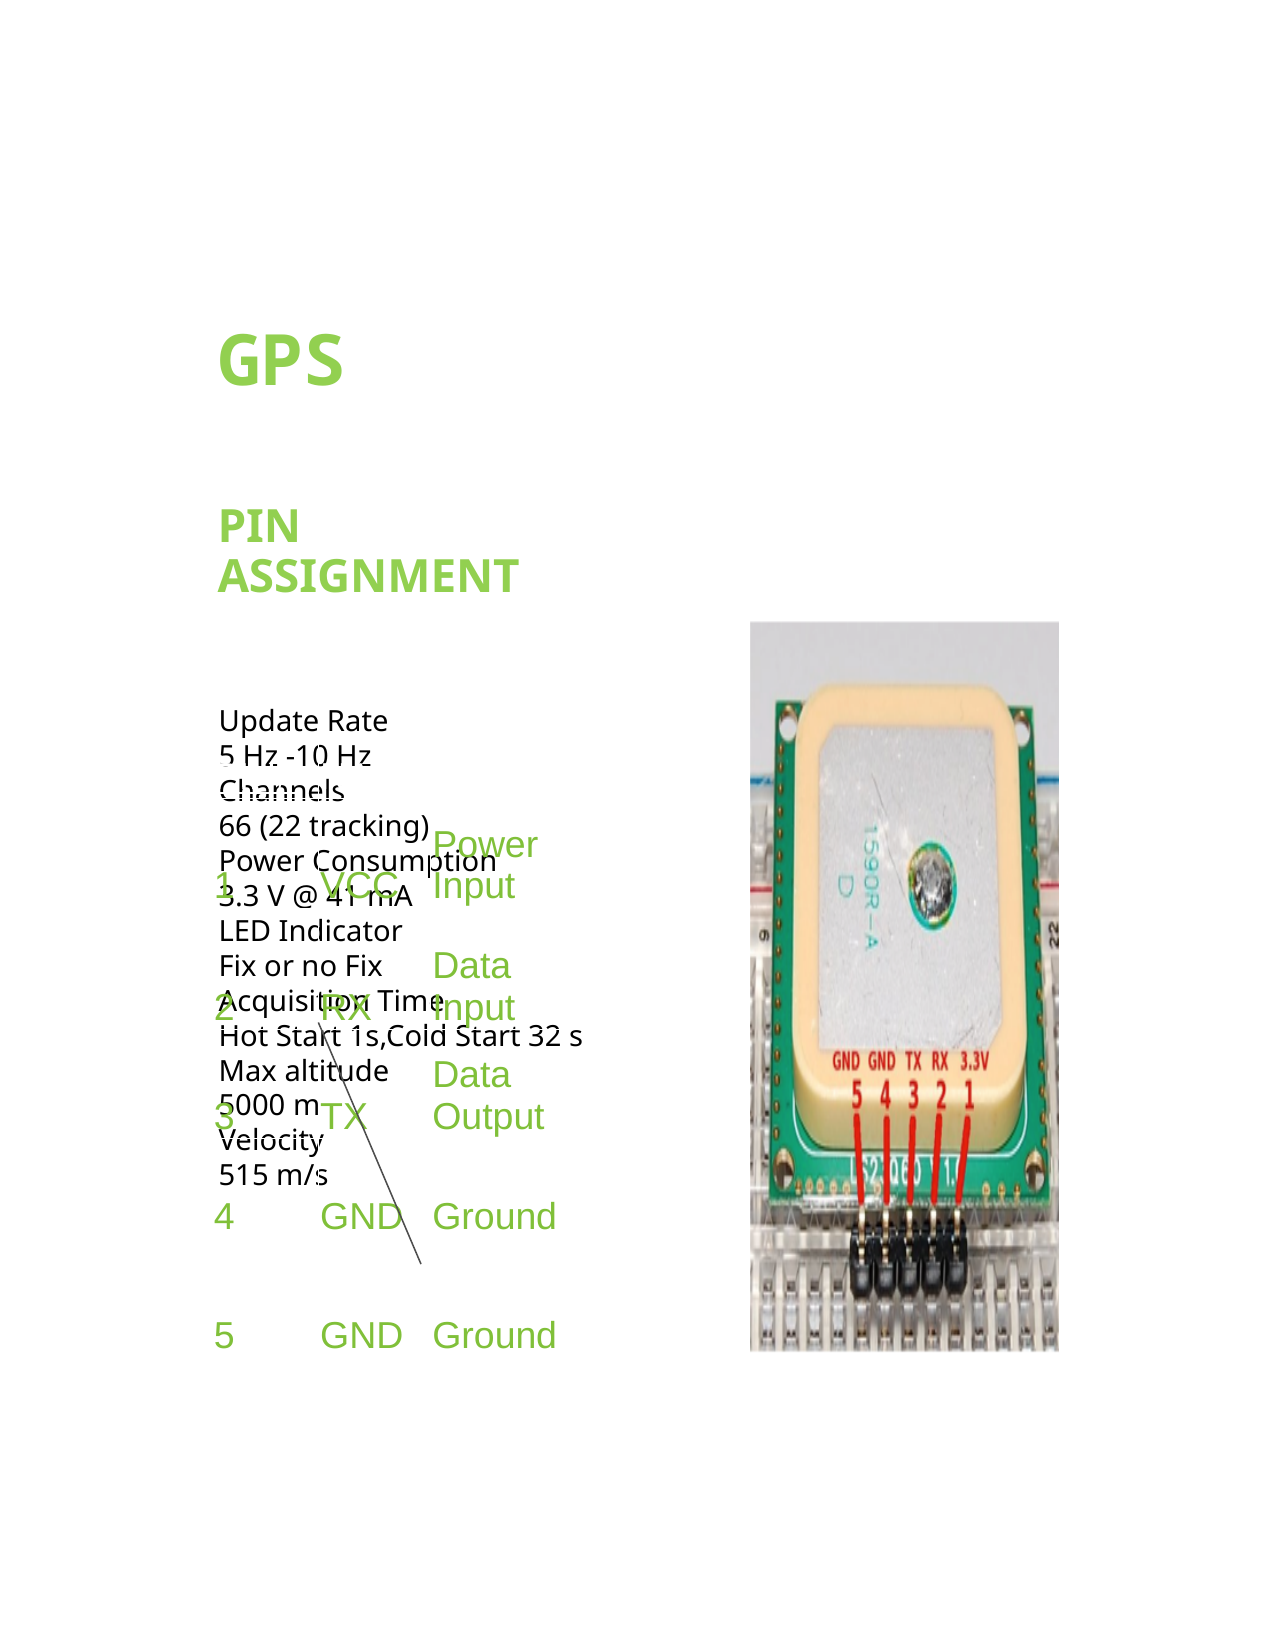

# GPS
PIN ASSIGNMENT
Update Rate
5 Hz -10 Hz
Channels
66 (22 tracking)
Power Consumption
3.3 V @ 41 mA
LED Indicator
Fix or no Fix
Acquisition Time
Hot Start 1s,Cold Start 32 s
Max altitude
5000 m
Velocity
515 m/s
| PIN# | NAME | DESCRIPTION |
| --- | --- | --- |
| 1 | VCC | Power Input |
| 2 | RX | Data Input |
| 3 | TX | Data Output |
| 4 | GND | Ground |
| 5 | GND | Ground |